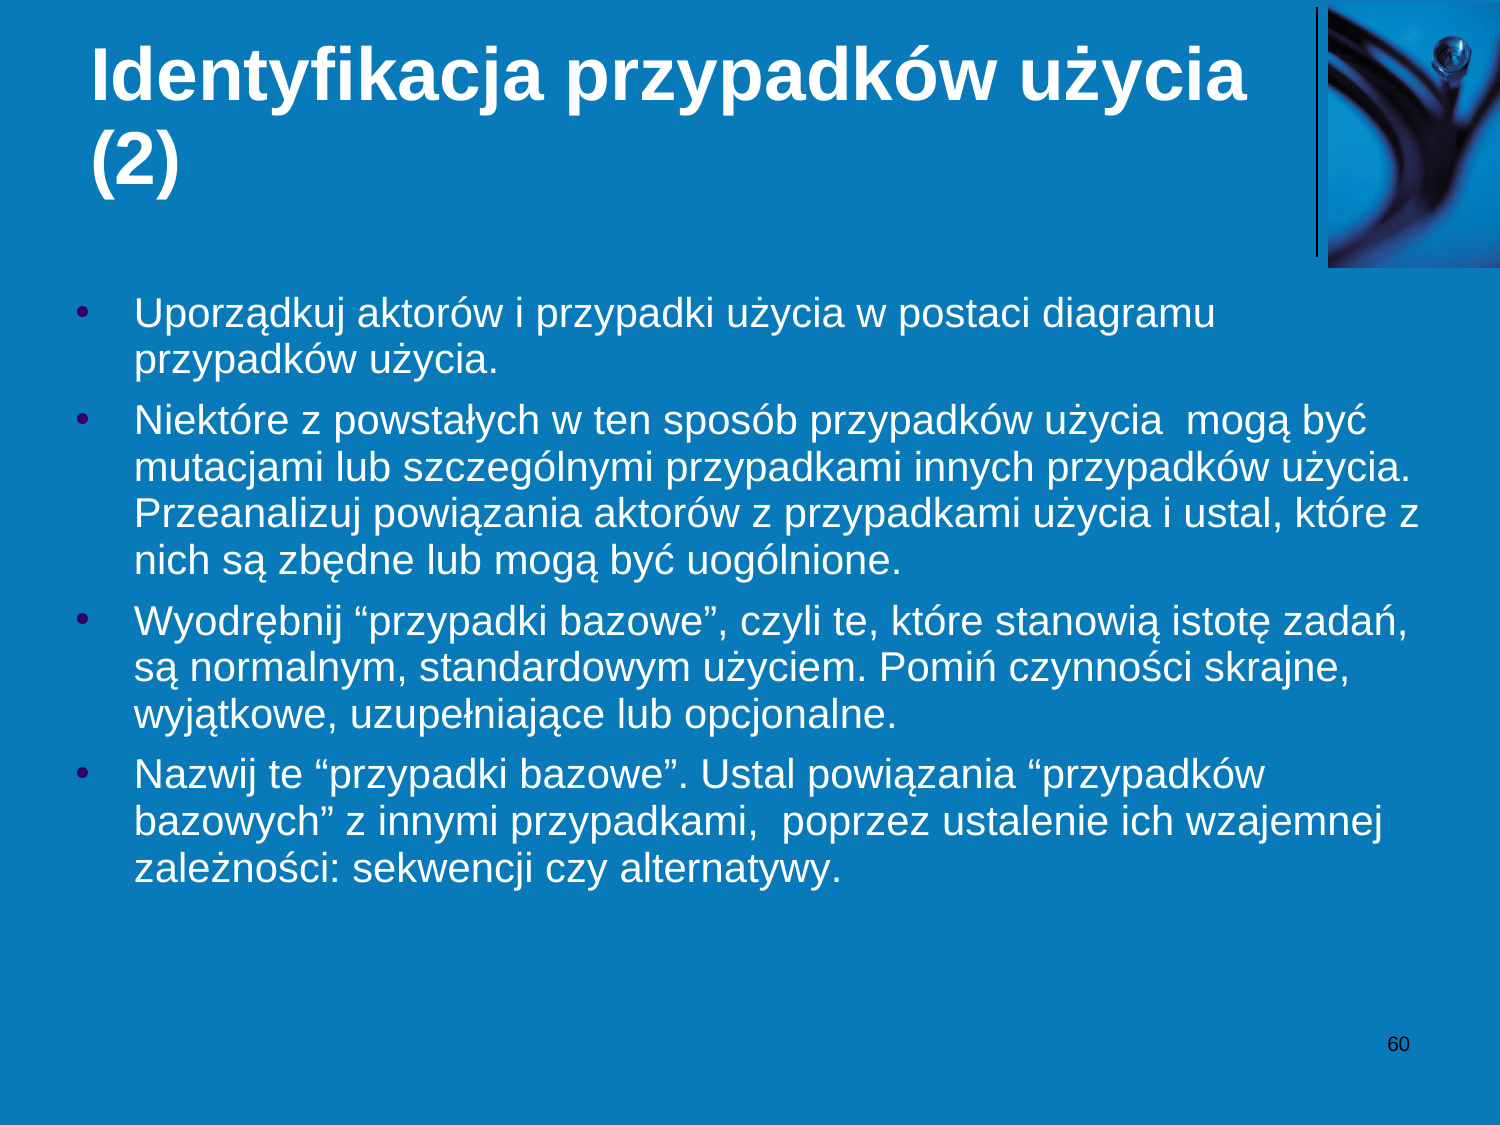

# Identyfikacja przypadków użycia (2)
Uporządkuj aktorów i przypadki użycia w postaci diagramu przypadków użycia.
Niektóre z powstałych w ten sposób przypadków użycia mogą być mutacjami lub szczególnymi przypadkami innych przypadków użycia. Przeanalizuj powiązania aktorów z przypadkami użycia i ustal, które z nich są zbędne lub mogą być uogólnione.
Wyodrębnij “przypadki bazowe”, czyli te, które stanowią istotę zadań, są normalnym, standardowym użyciem. Pomiń czynności skrajne, wyjątkowe, uzupełniające lub opcjonalne.
Nazwij te “przypadki bazowe”. Ustal powiązania “przypadków bazowych” z innymi przypadkami, poprzez ustalenie ich wzajemnej zależności: sekwencji czy alternatywy.
60